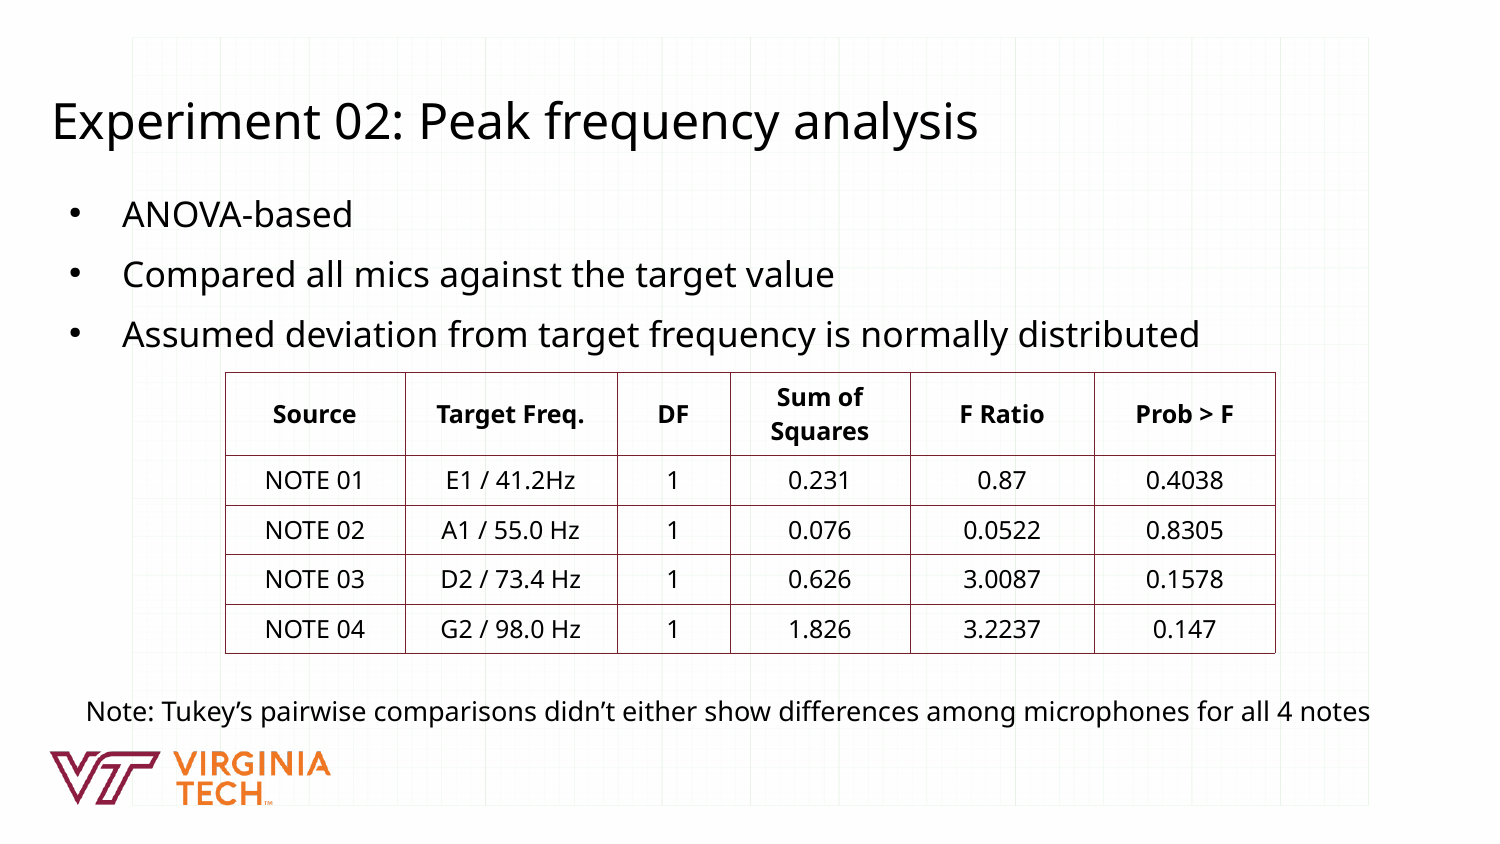

# Experiment 02: Peak frequency analysis
ANOVA-based
Compared all mics against the target value
Assumed deviation from target frequency is normally distributed
| Source | Target Freq. | DF | Sum of Squares | F Ratio | Prob > F |
| --- | --- | --- | --- | --- | --- |
| NOTE 01 | E1 / 41.2Hz | 1 | 0.231 | 0.87 | 0.4038 |
| NOTE 02 | A1 / 55.0 Hz | 1 | 0.076 | 0.0522 | 0.8305 |
| NOTE 03 | D2 / 73.4 Hz | 1 | 0.626 | 3.0087 | 0.1578 |
| NOTE 04 | G2 / 98.0 Hz | 1 | 1.826 | 3.2237 | 0.147 |
Note: Tukey’s pairwise comparisons didn’t either show differences among microphones for all 4 notes